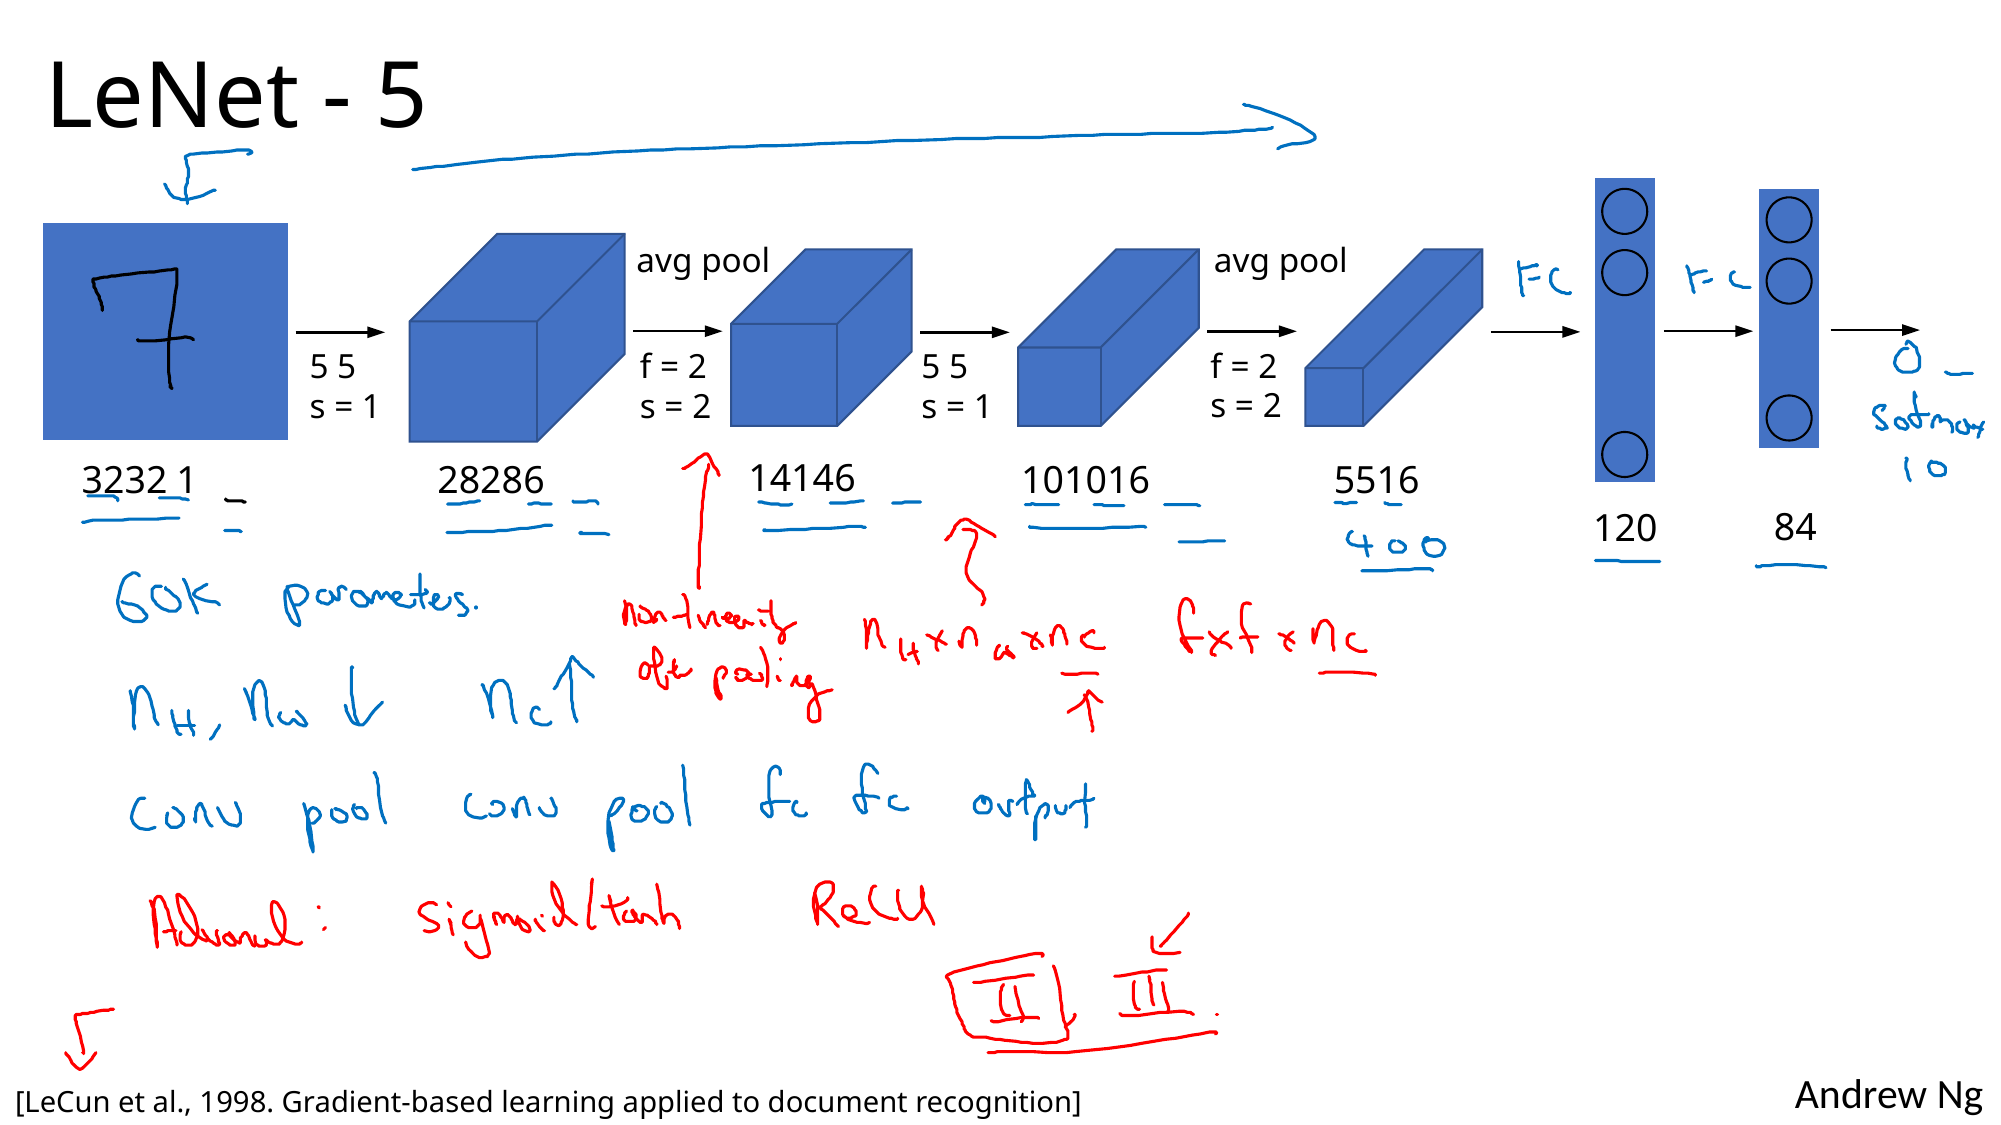

# LeNet - 5
| |
| --- |
| |
| --- |
| |
| --- |
avg pool
avg pool
f = 2
s = 2
5 5
s = 1
f = 2
s = 2
5 5
s = 1
14146
3232 1
28286
101016
5516
84
120
[LeCun et al., 1998. Gradient-based learning applied to document recognition]